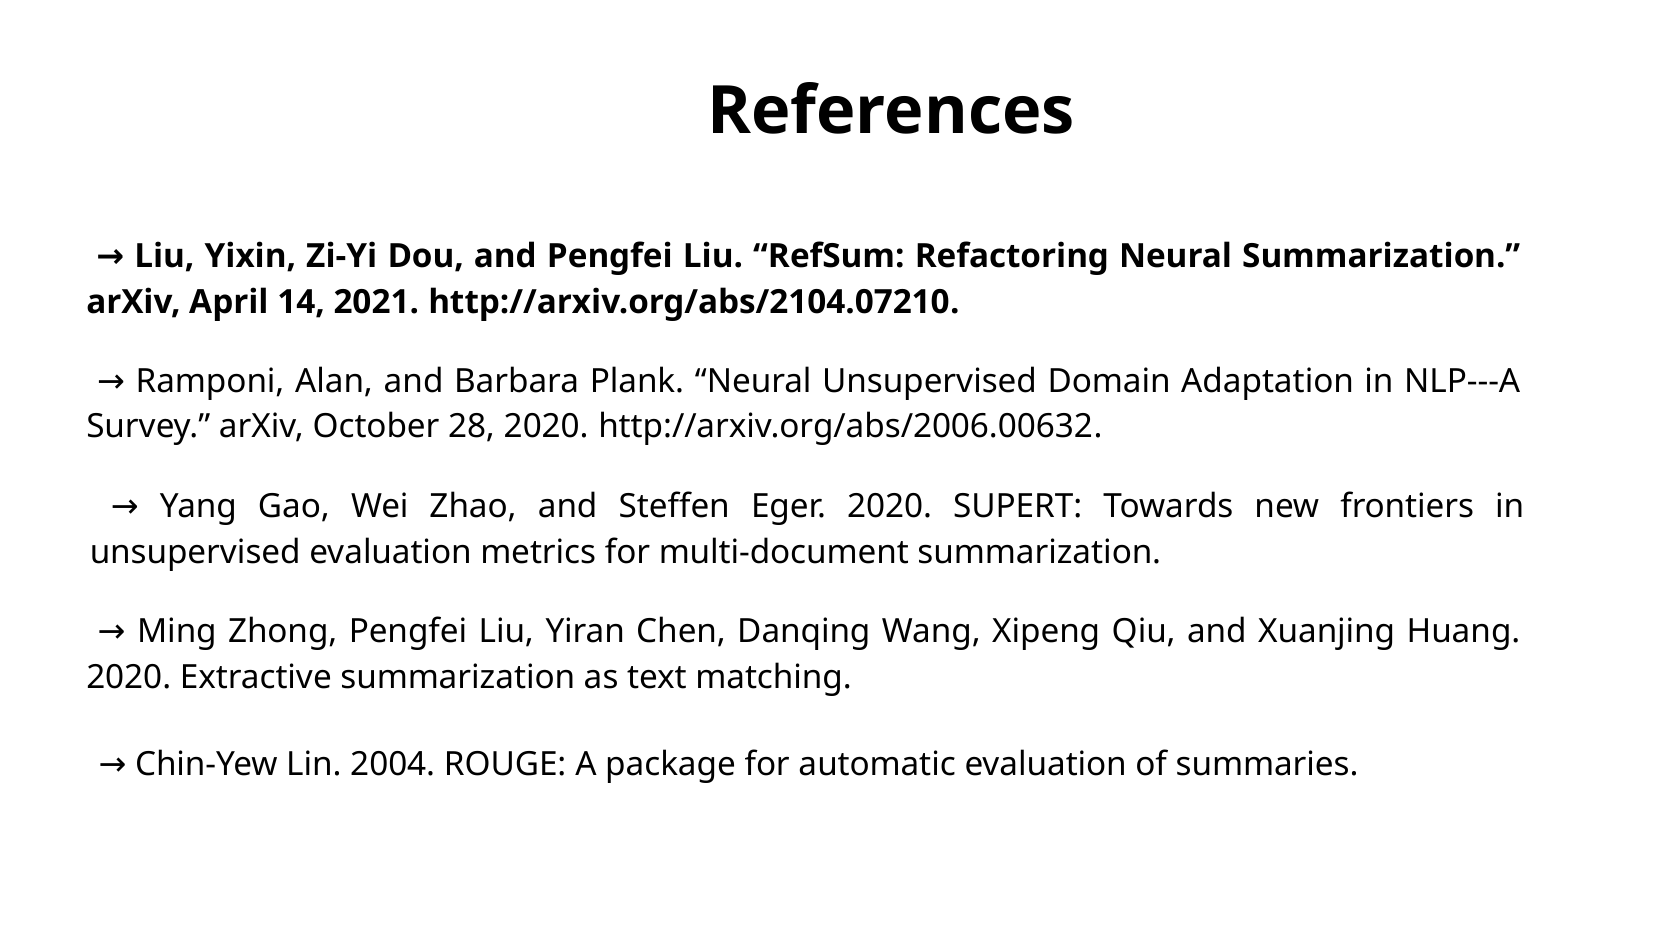

References
 → Liu, Yixin, Zi-Yi Dou, and Pengfei Liu. “RefSum: Refactoring Neural Summarization.” arXiv, April 14, 2021. http://arxiv.org/abs/2104.07210.
 → Ramponi, Alan, and Barbara Plank. “Neural Unsupervised Domain Adaptation in NLP---A Survey.” arXiv, October 28, 2020. http://arxiv.org/abs/2006.00632.
 → Yang Gao, Wei Zhao, and Steffen Eger. 2020. SUPERT: Towards new frontiers in unsupervised evaluation metrics for multi-document summarization.
 → Ming Zhong, Pengfei Liu, Yiran Chen, Danqing Wang, Xipeng Qiu, and Xuanjing Huang. 2020. Extractive summarization as text matching.
 → Chin-Yew Lin. 2004. ROUGE: A package for automatic evaluation of summaries.